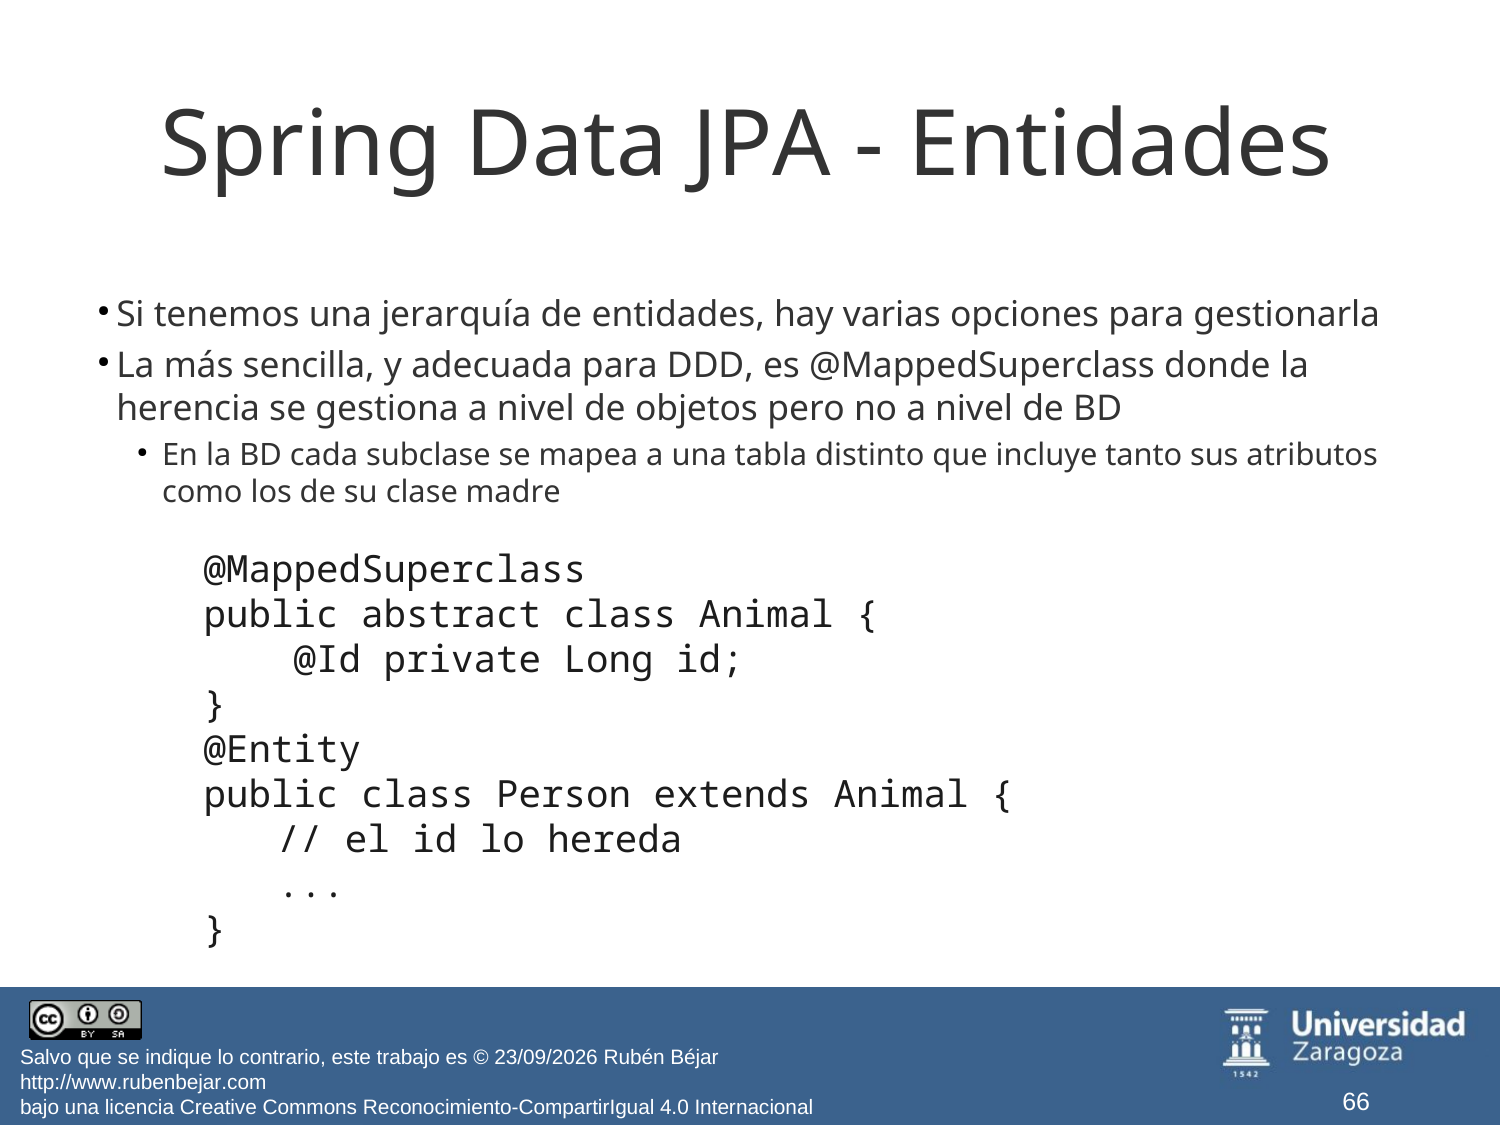

# Spring Data JPA - Entidades
Si tenemos una jerarquía de entidades, hay varias opciones para gestionarla
La más sencilla, y adecuada para DDD, es @MappedSuperclass donde la herencia se gestiona a nivel de objetos pero no a nivel de BD
En la BD cada subclase se mapea a una tabla distinto que incluye tanto sus atributos como los de su clase madre
@MappedSuperclass
public abstract class Animal {
 @Id private Long id;
}
@Entity
public class Person extends Animal {
	// el id lo hereda
	...
}